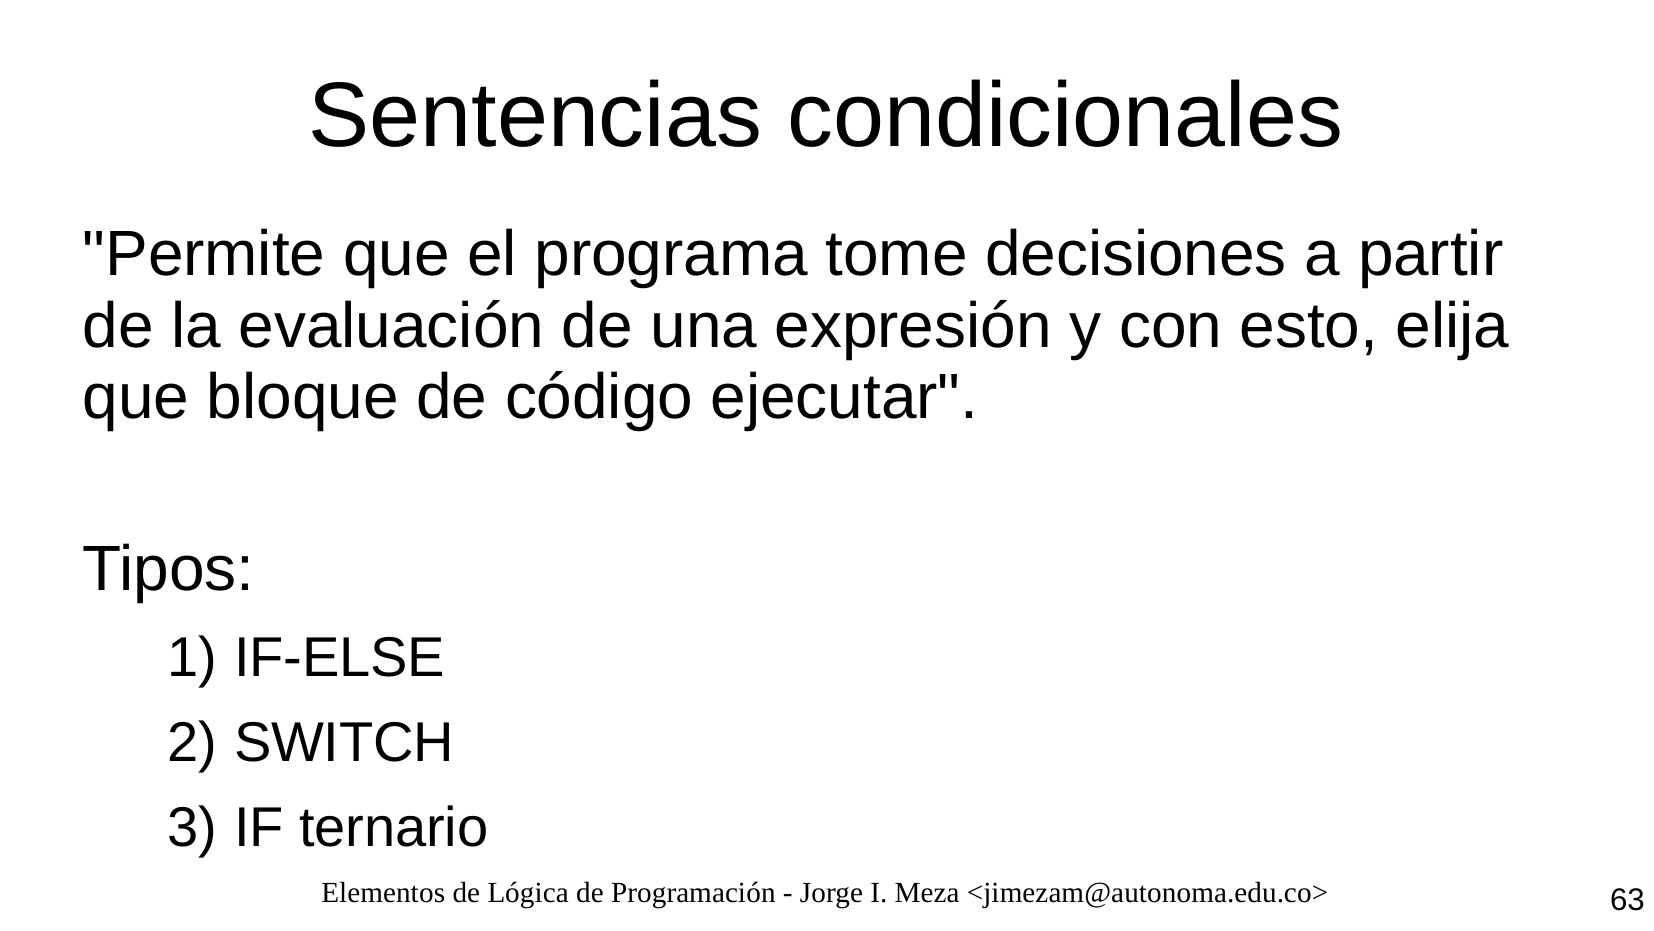

# Sentencias condicionales
"Permite que el programa tome decisiones a partir de la evaluación de una expresión y con esto, elija que bloque de código ejecutar".
Tipos:
 IF-ELSE
 SWITCH
 IF ternario
Elementos de Lógica de Programación - Jorge I. Meza <jimezam@autonoma.edu.co>